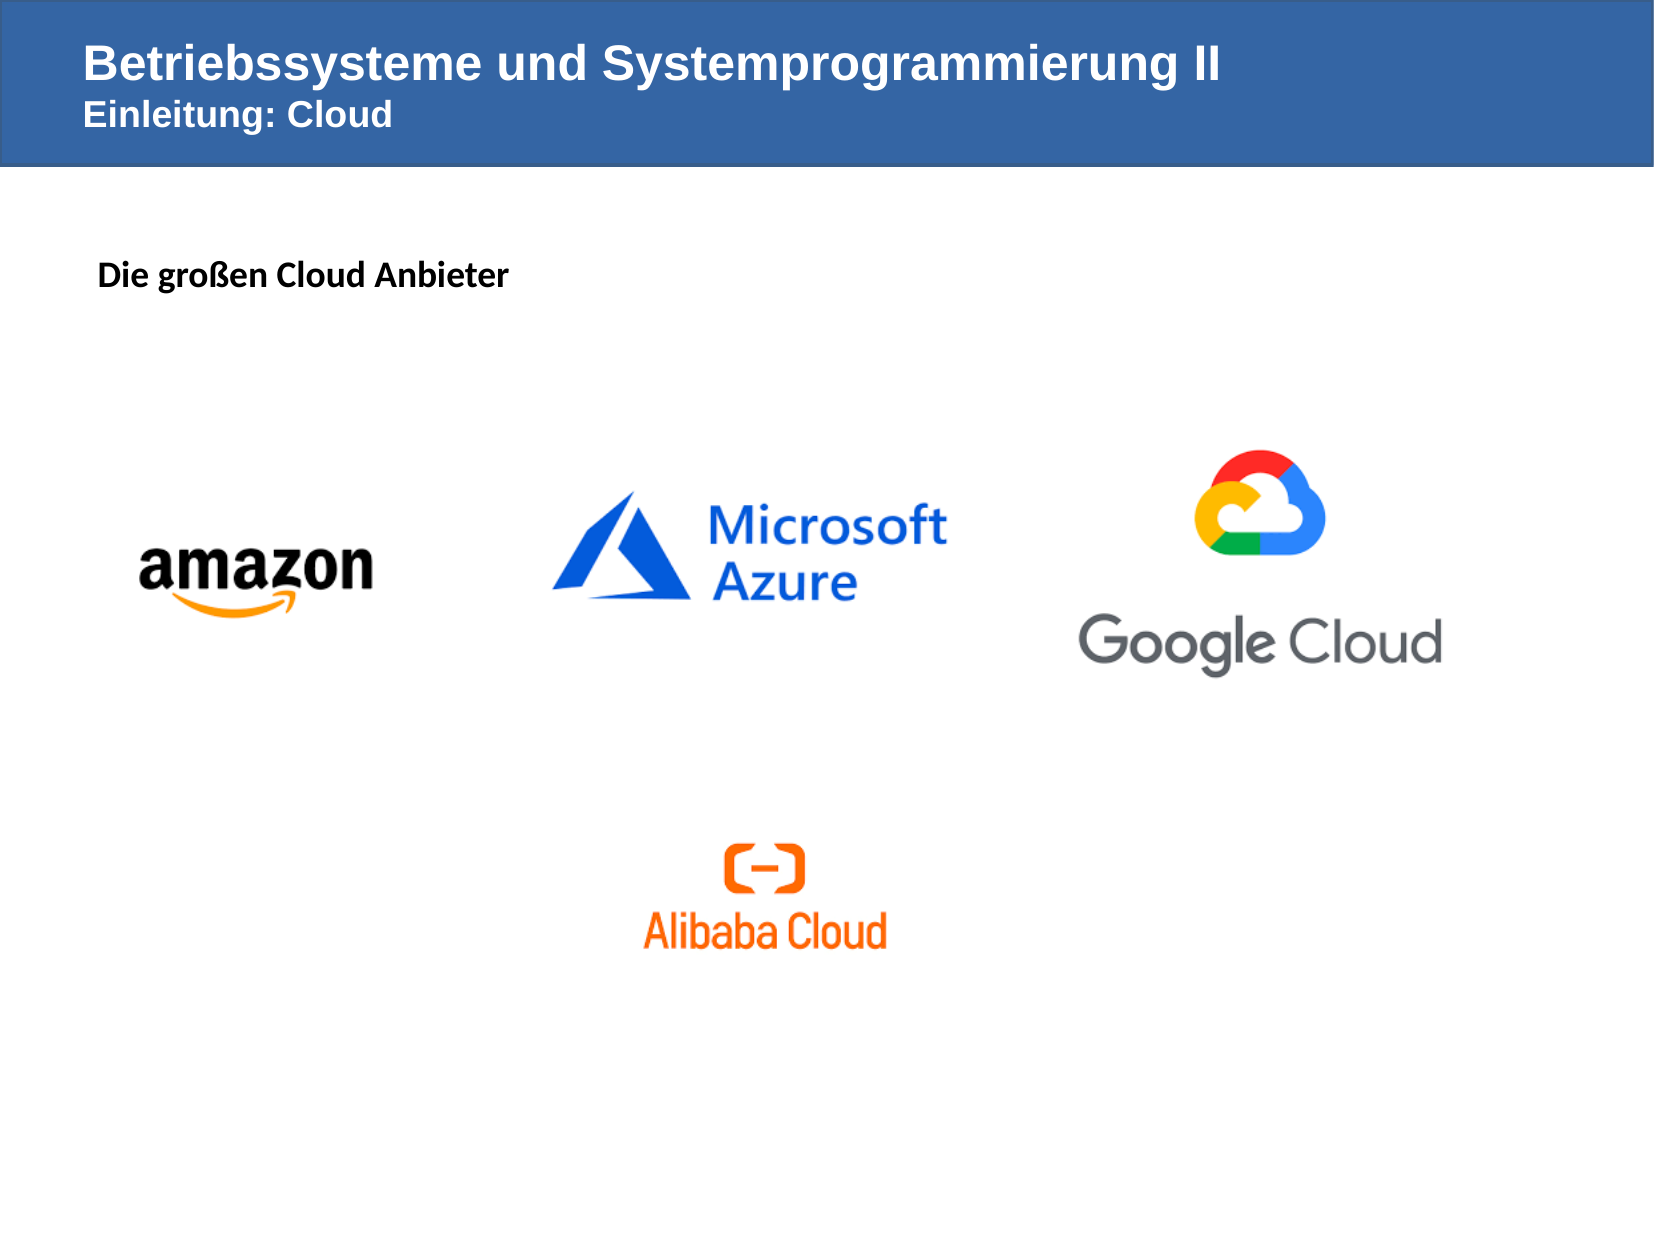

# Betriebssysteme und Systemprogrammierung II Einleitung: Cloud
Die großen Cloud Anbieter